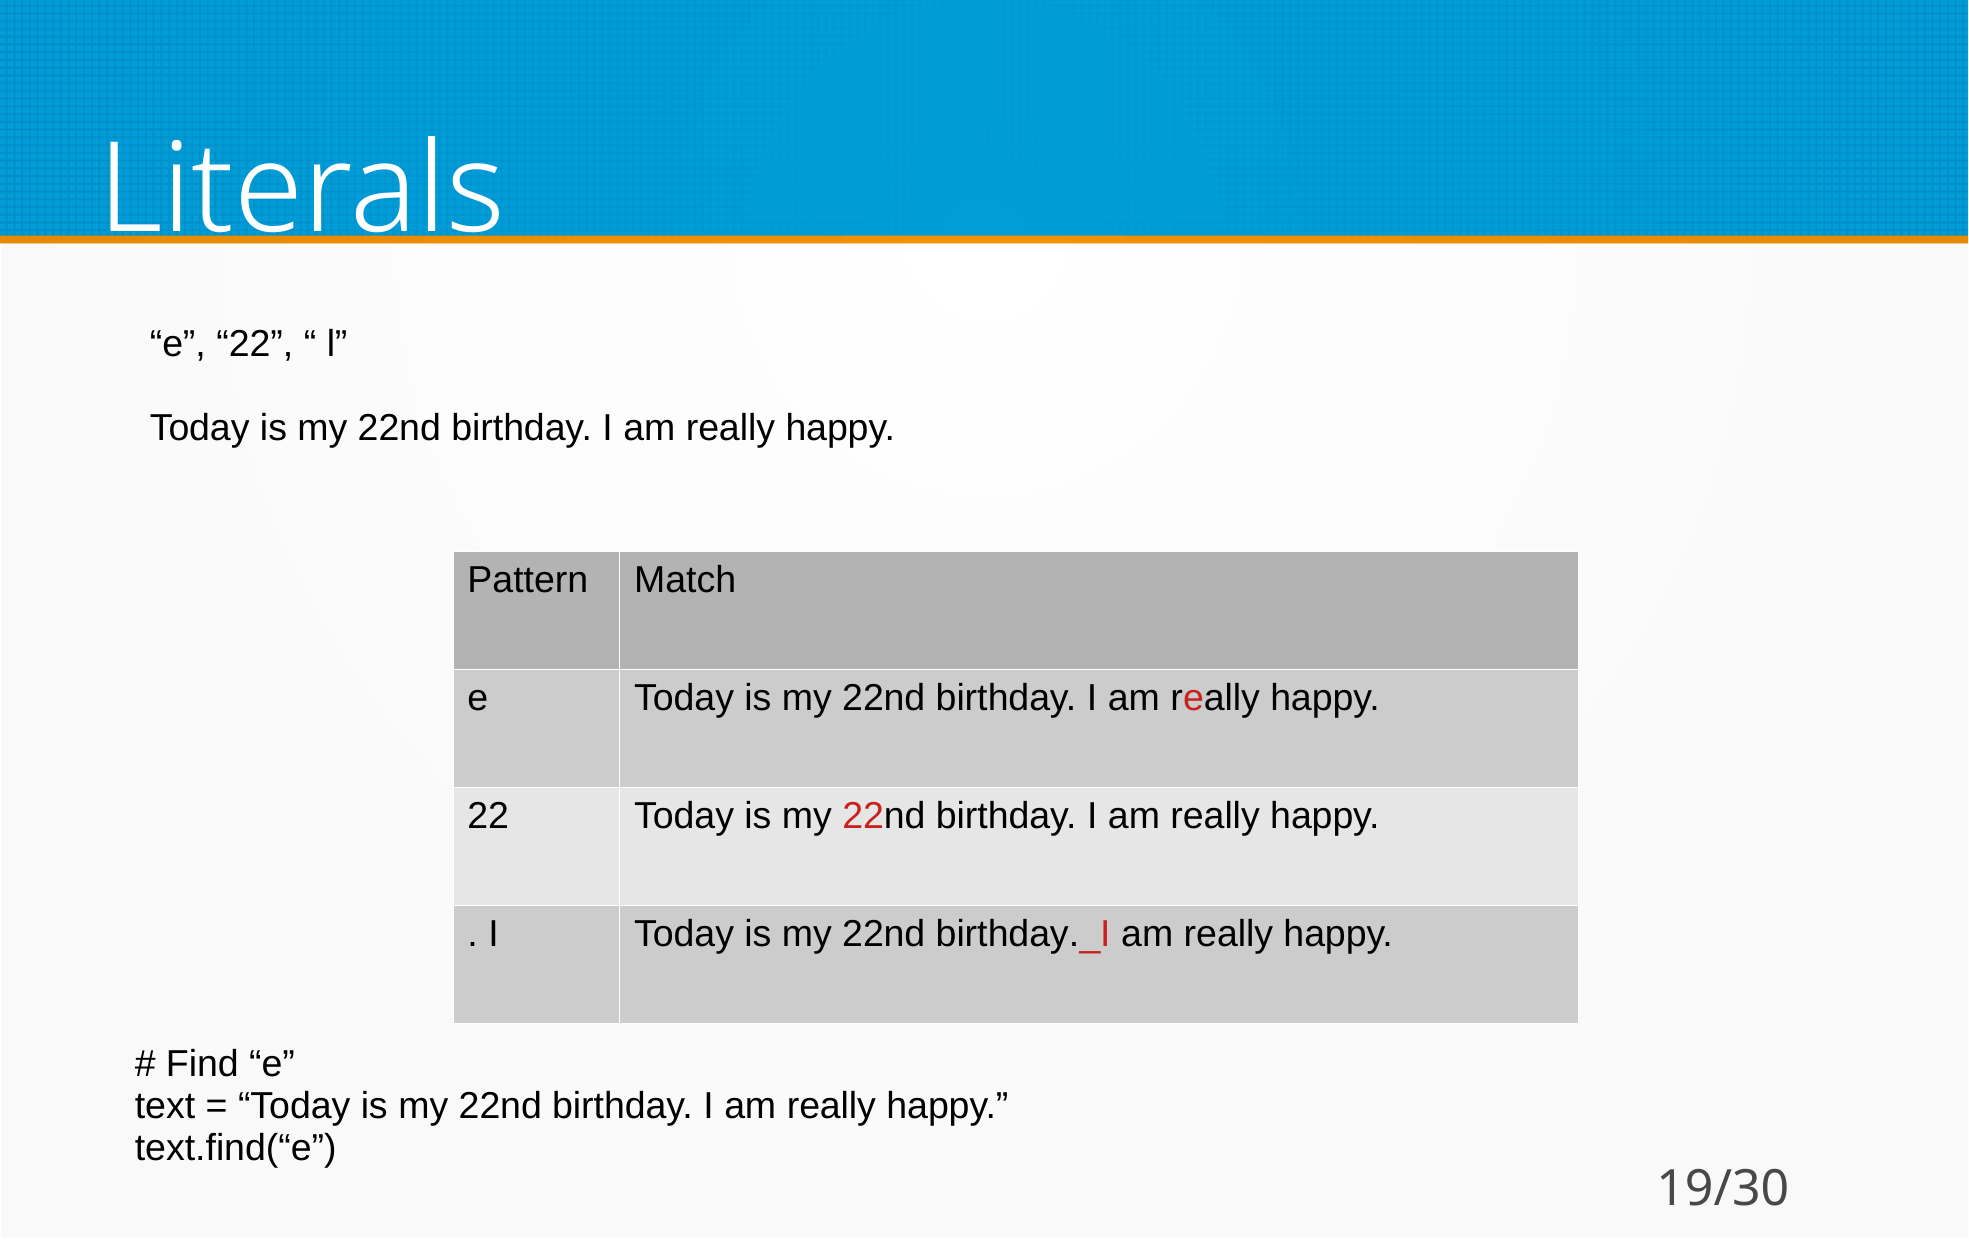

# Literals
“e”, “22”, “ l”
Today is my 22nd birthday. I am really happy.
| Pattern | Match |
| --- | --- |
| e | Today is my 22nd birthday. I am really happy. |
| 22 | Today is my 22nd birthday. I am really happy. |
| . I | Today is my 22nd birthday.\_I am really happy. |
# Find “e”
text = “Today is my 22nd birthday. I am really happy.”
text.find(“e”)
19